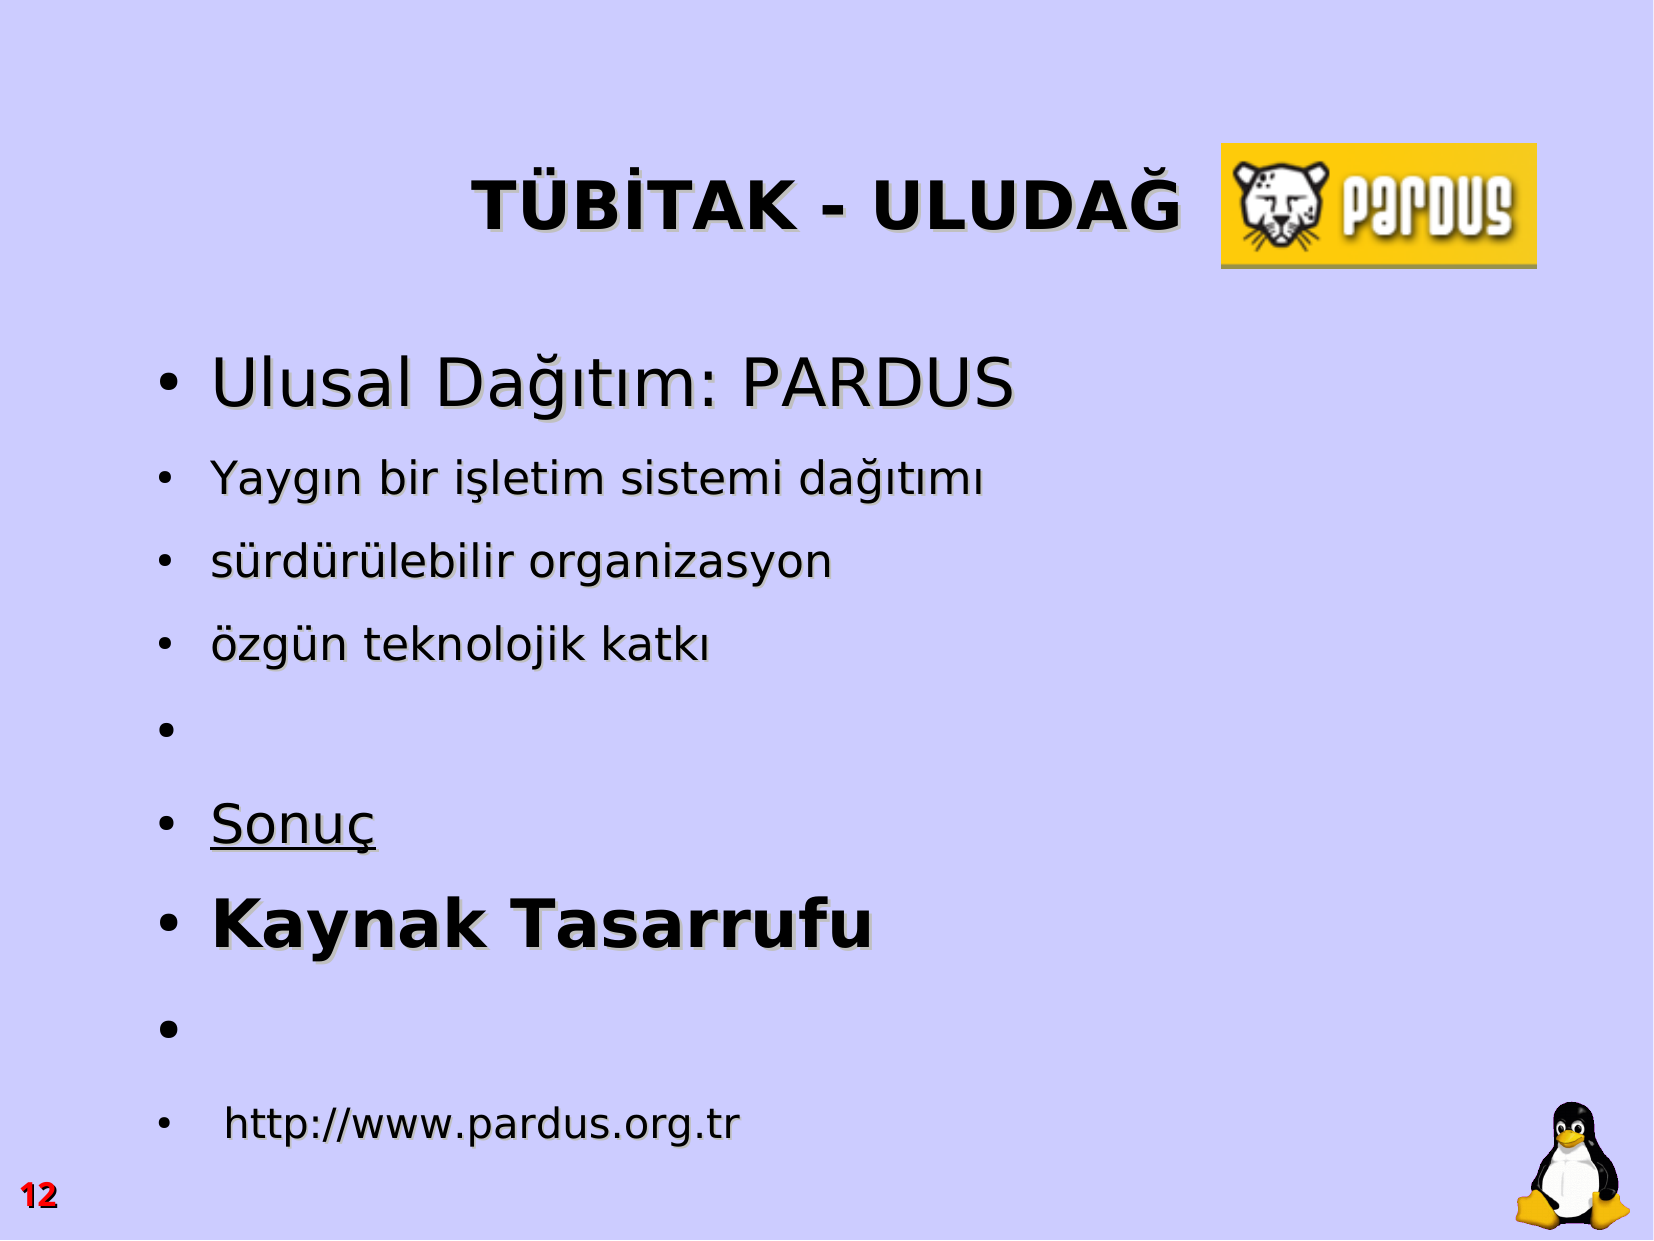

# TÜBİTAK - ULUDAĞ
Ulusal Dağıtım: PARDUS
Yaygın bir işletim sistemi dağıtımı
sürdürülebilir organizasyon
özgün teknolojik katkı
Sonuç
Kaynak Tasarrufu
 http://www.pardus.org.tr